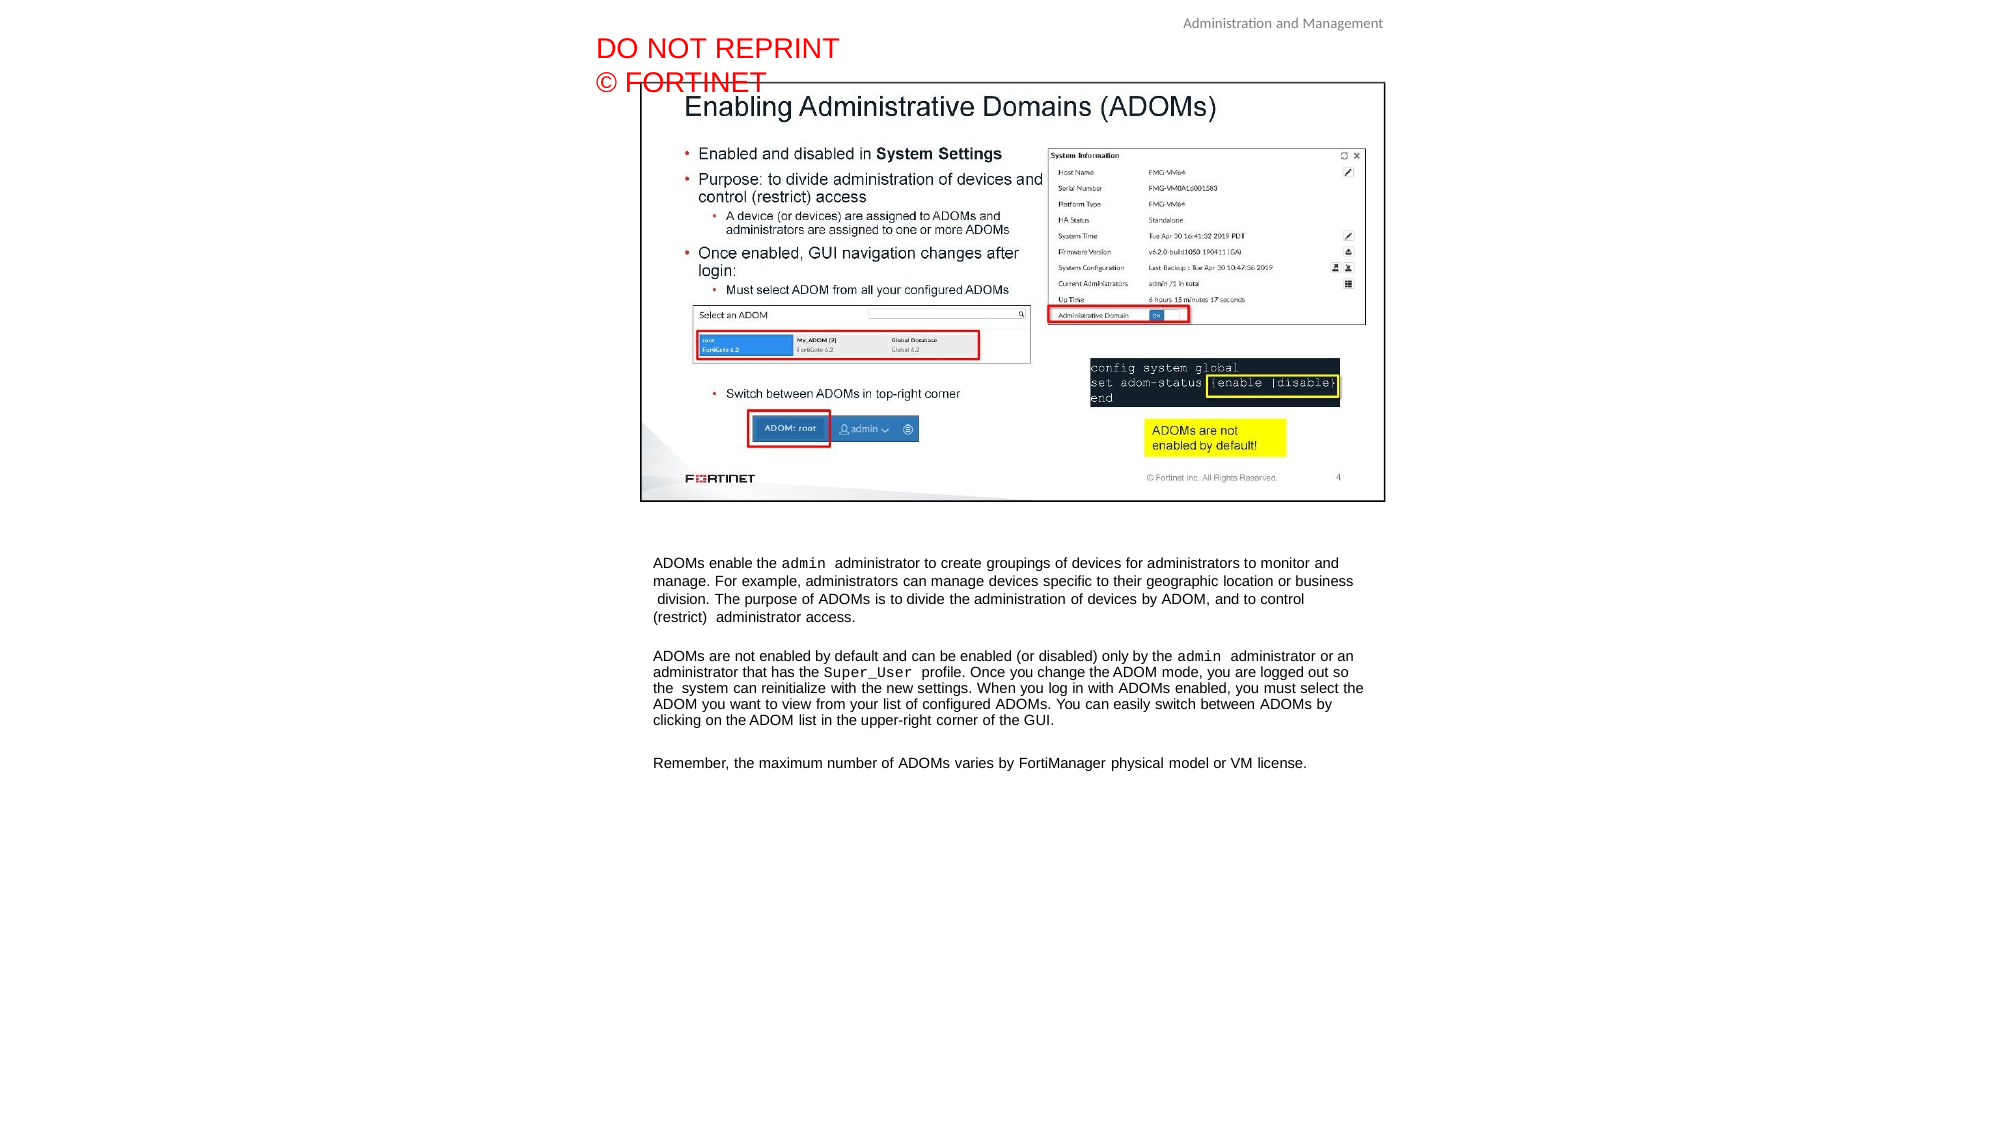

Administration and Management
DO NOT REPRINT
© FORTINET
ADOMs enable the admin administrator to create groupings of devices for administrators to monitor and manage. For example, administrators can manage devices specific to their geographic location or business division. The purpose of ADOMs is to divide the administration of devices by ADOM, and to control (restrict) administrator access.
ADOMs are not enabled by default and can be enabled (or disabled) only by the admin administrator or an administrator that has the Super_User profile. Once you change the ADOM mode, you are logged out so the system can reinitialize with the new settings. When you log in with ADOMs enabled, you must select the ADOM you want to view from your list of configured ADOMs. You can easily switch between ADOMs by clicking on the ADOM list in the upper-right corner of the GUI.
Remember, the maximum number of ADOMs varies by FortiManager physical model or VM license.
FortiManager 6.2 Study Guide
1